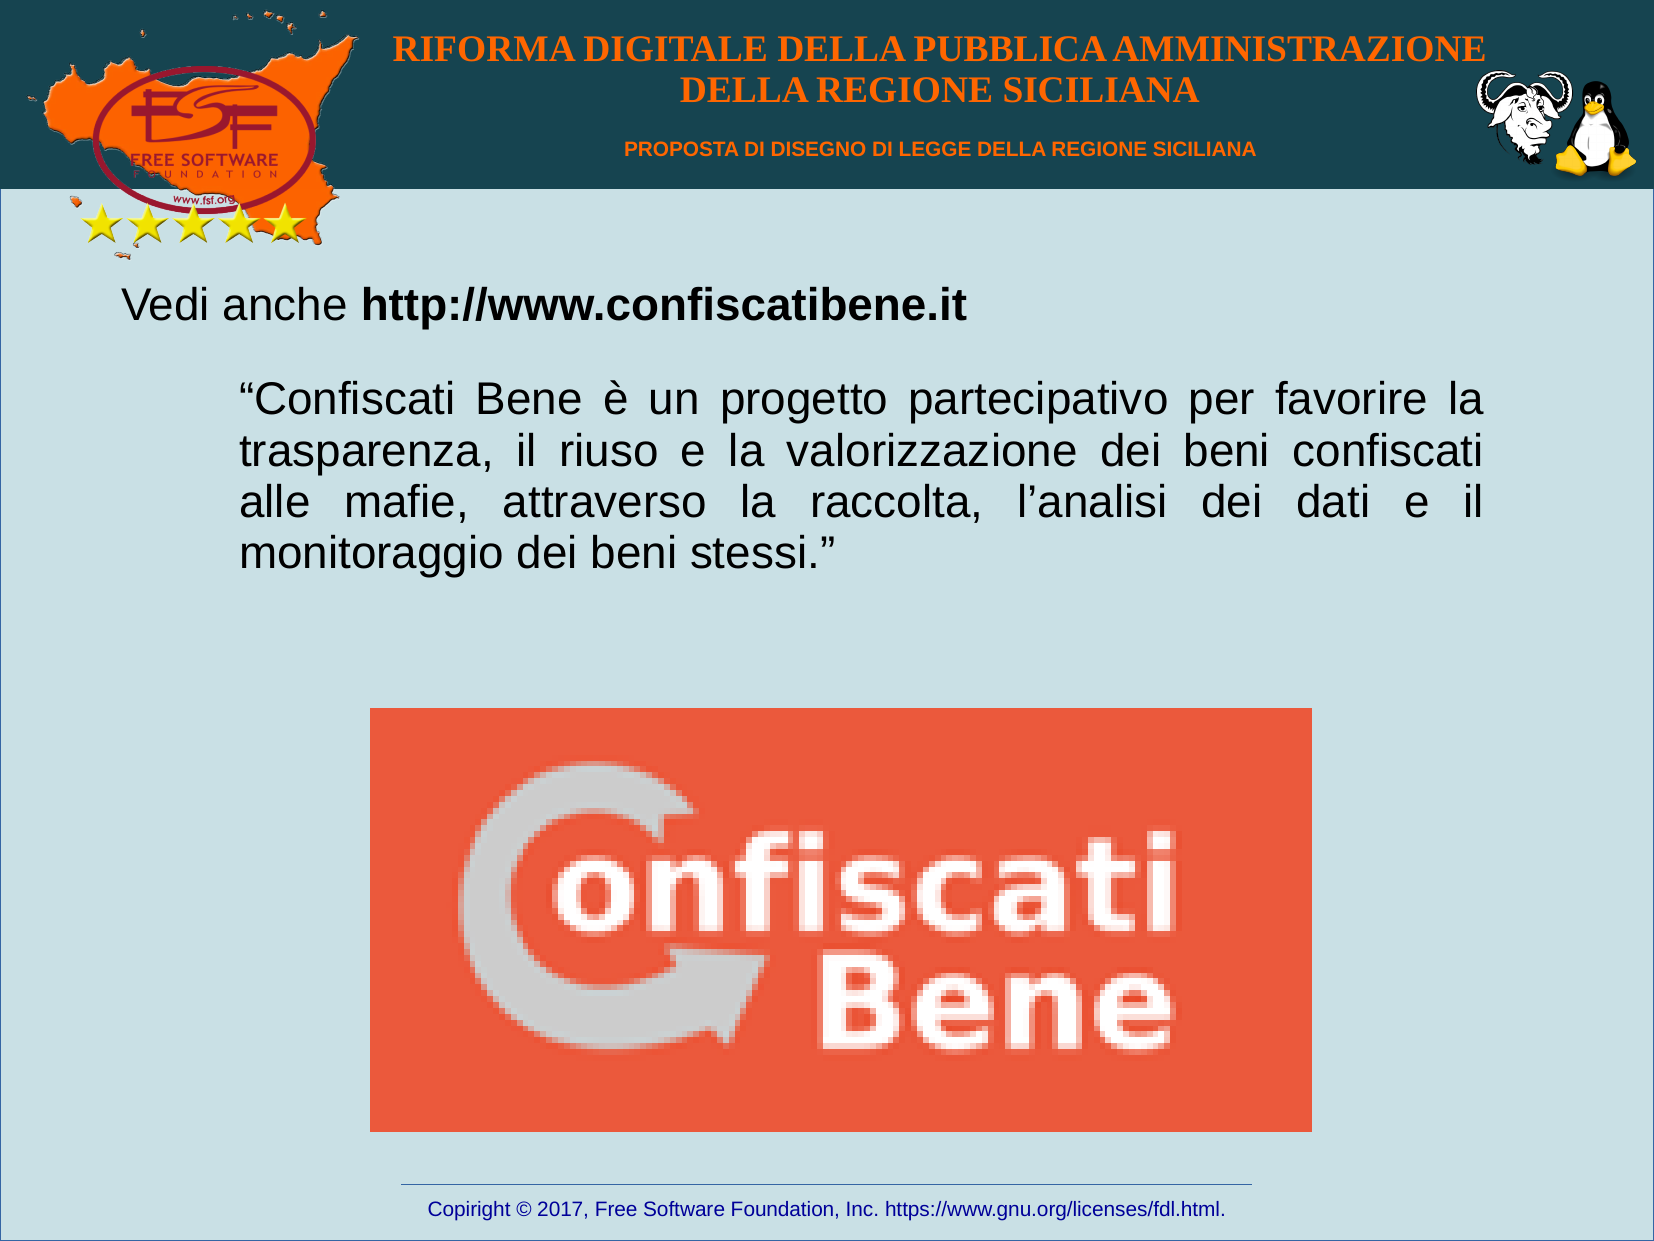

Vedi anche http://www.confiscatibene.it
“Confiscati Bene è un progetto partecipativo per favorire la trasparenza, il riuso e la valorizzazione dei beni confiscati alle mafie, attraverso la raccolta, l’analisi dei dati e il monitoraggio dei beni stessi.”